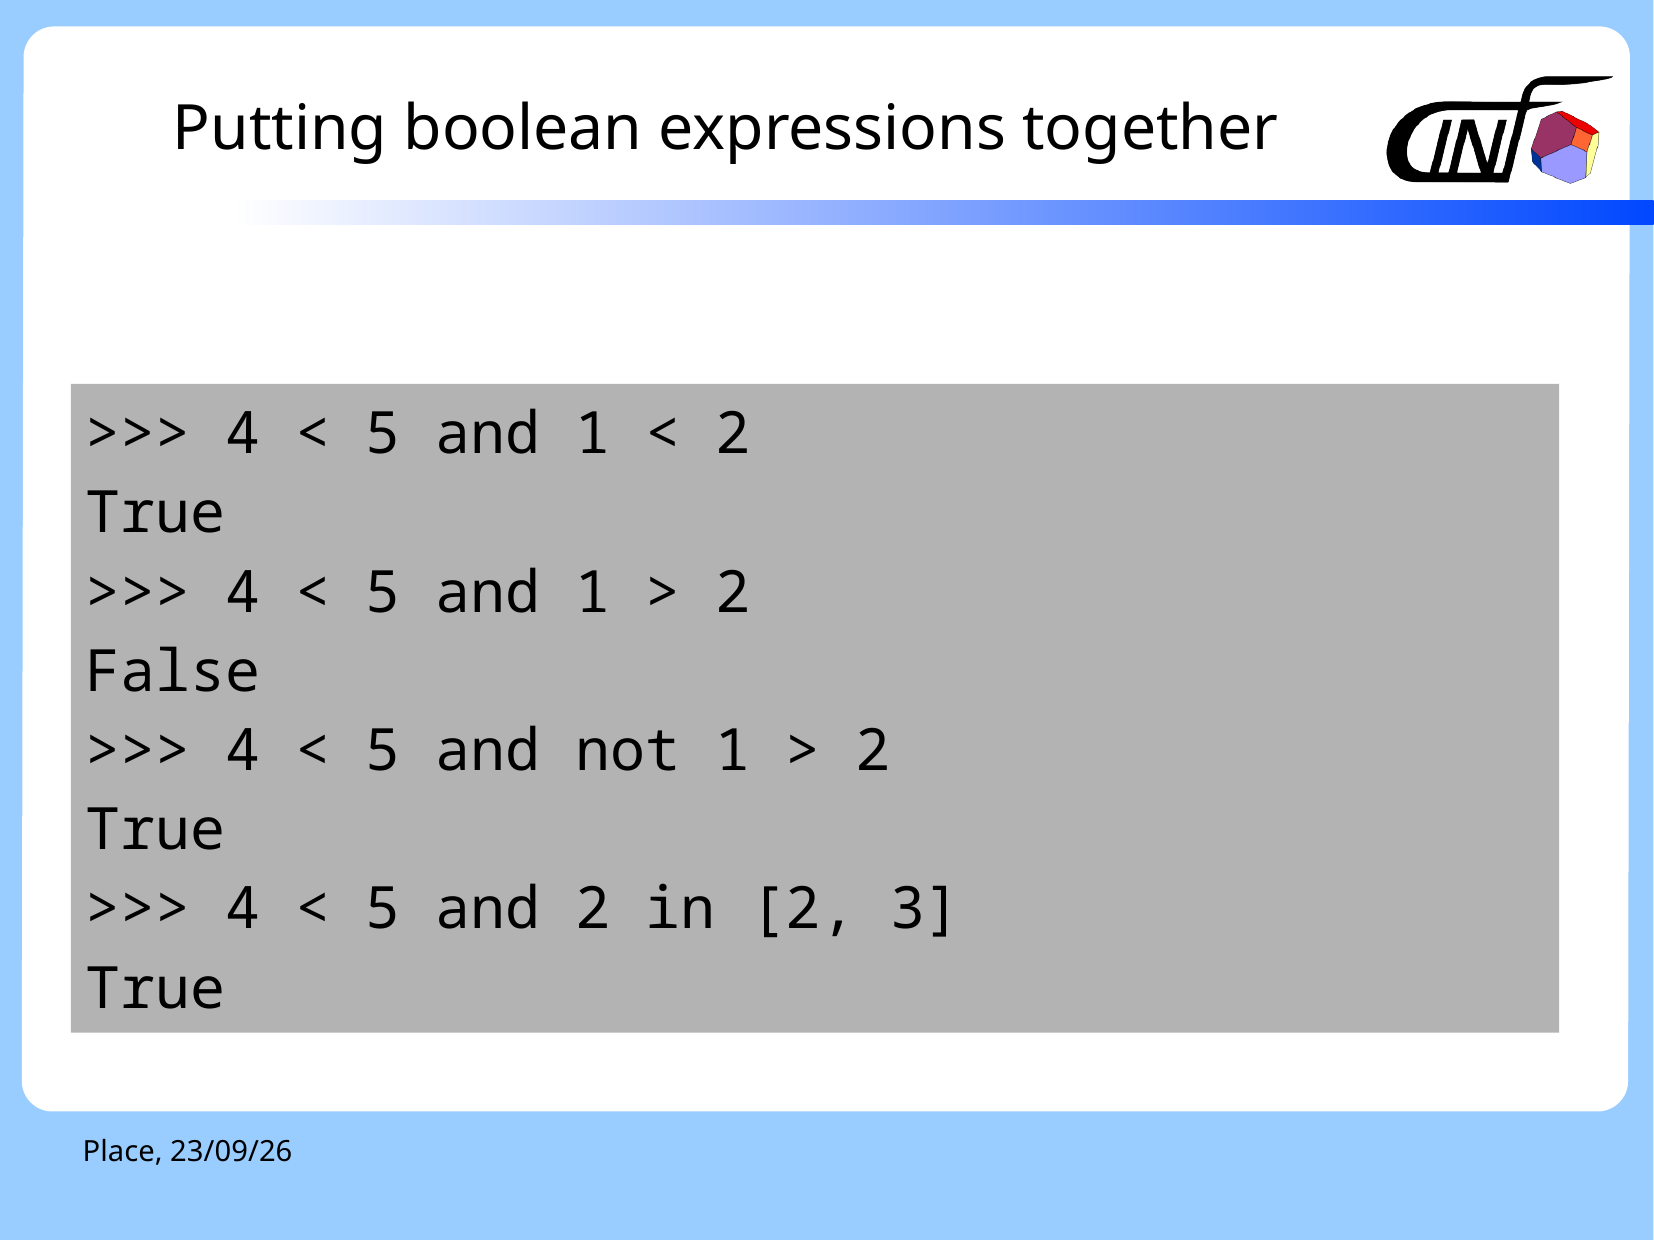

# Putting boolean expressions together
>>> 4 < 5 and 1 < 2
True
>>> 4 < 5 and 1 > 2
False
>>> 4 < 5 and not 1 > 2
True
>>> 4 < 5 and 2 in [2, 3]
True